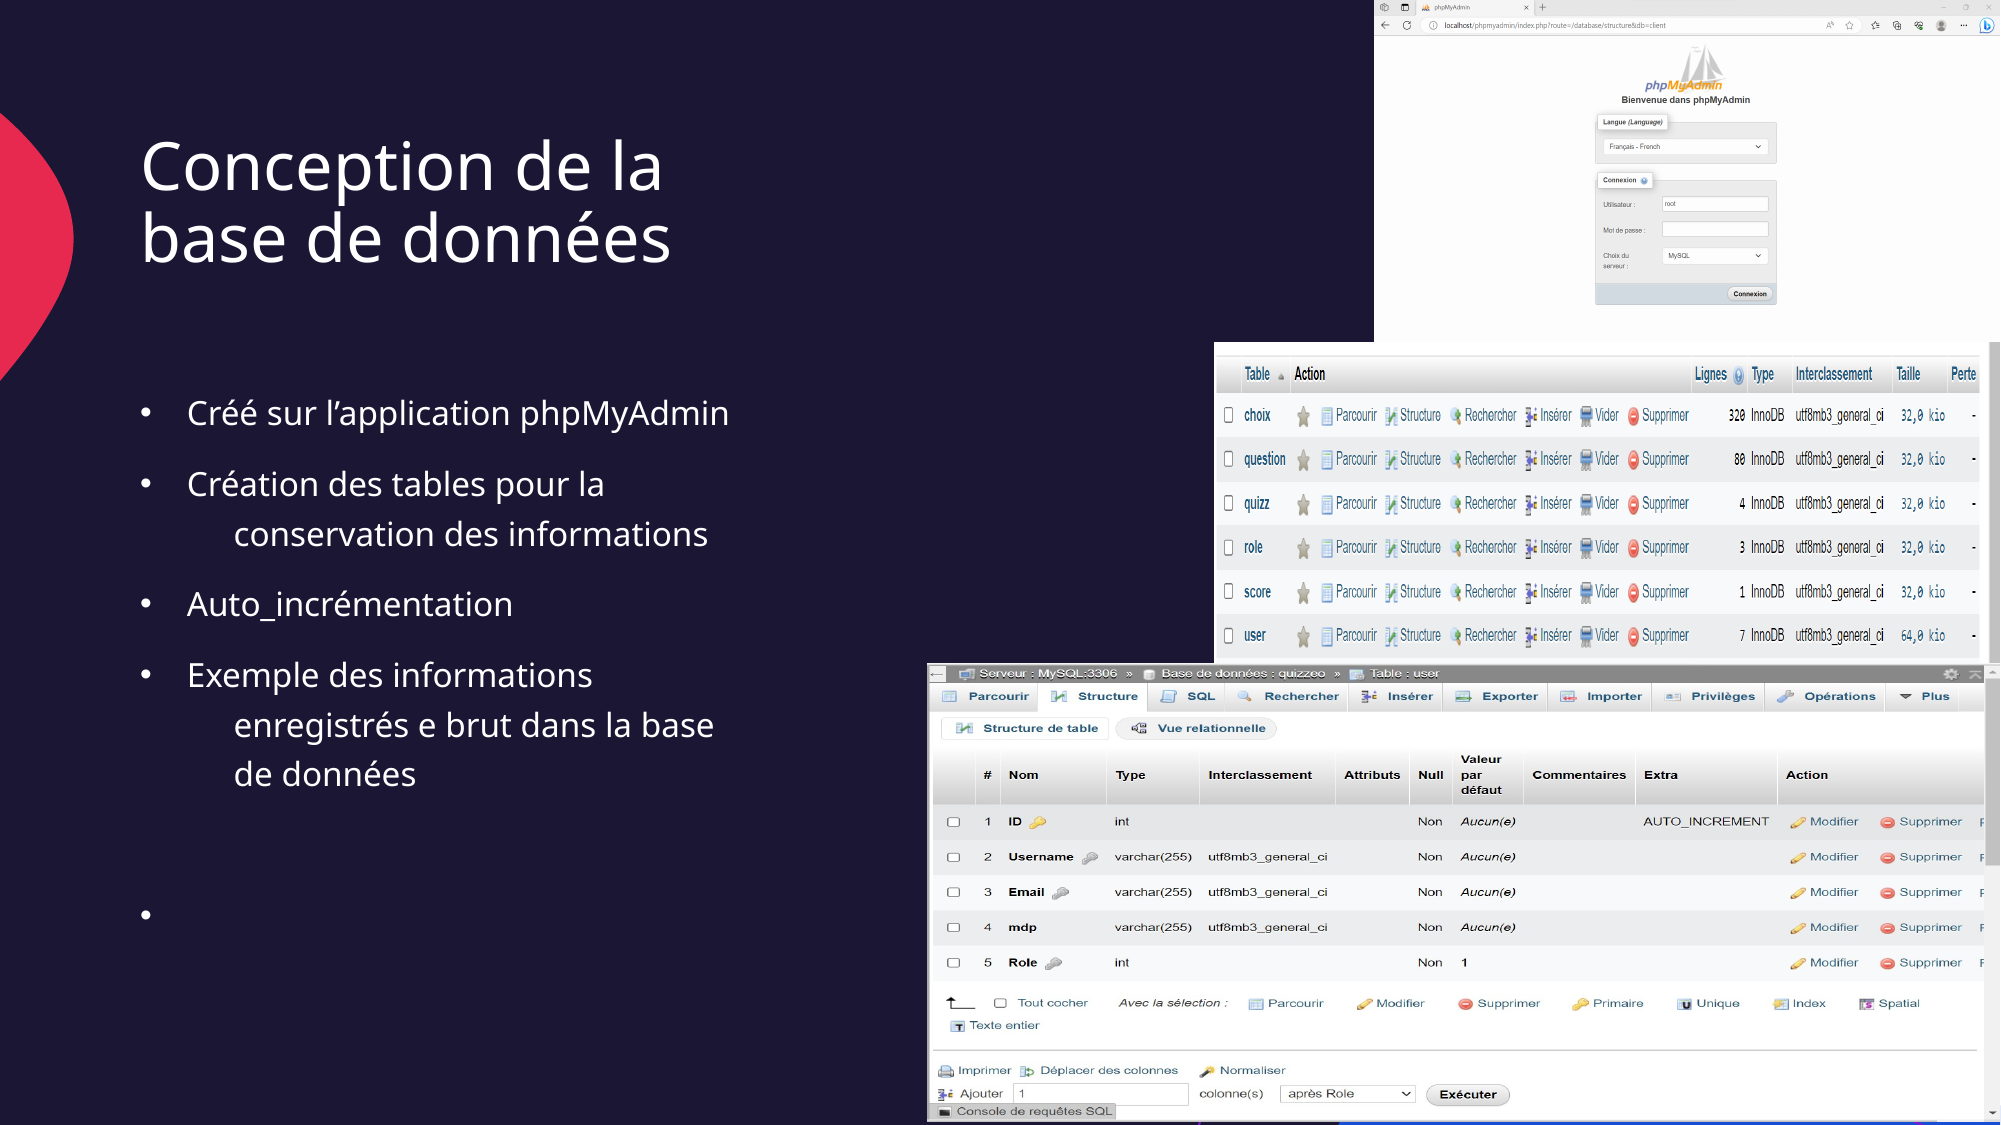

# Conception de la base de données
Créé sur l’application phpMyAdmin
Création des tables pour la conservation des informations
Auto_incrémentation
Exemple des informations enregistrés e brut dans la base de données